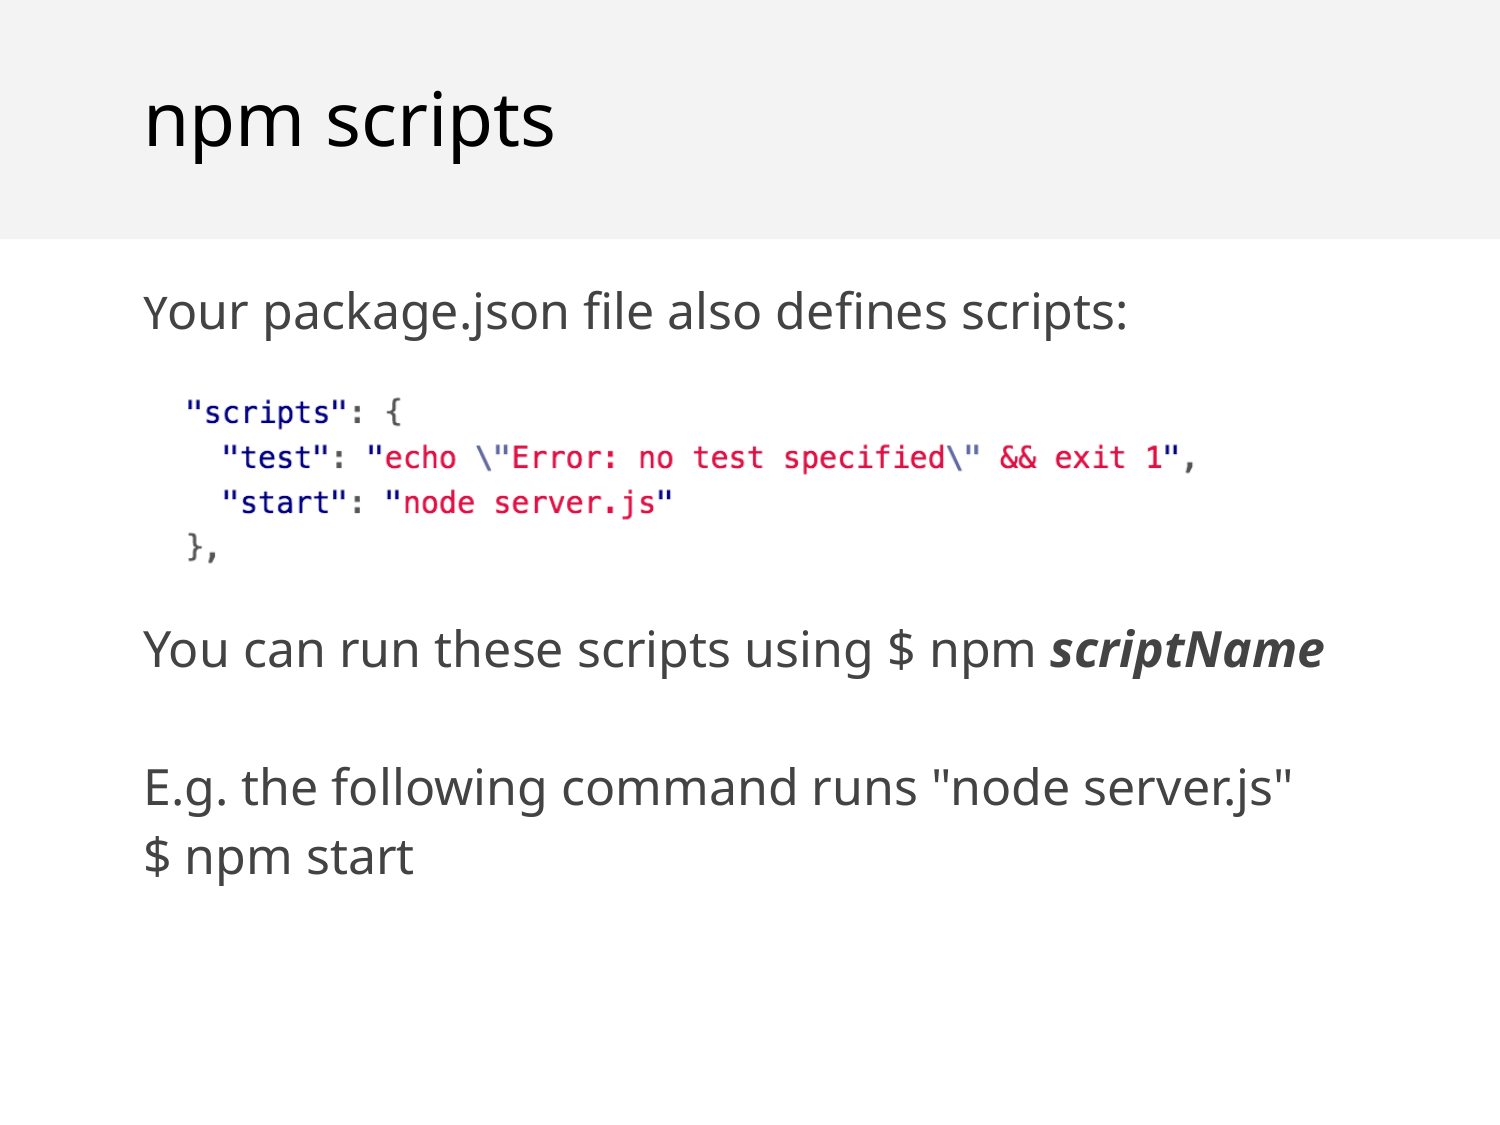

# npm scripts
Your package.json file also defines scripts:
You can run these scripts using $ npm scriptName
E.g. the following command runs "node server.js"
$ npm start